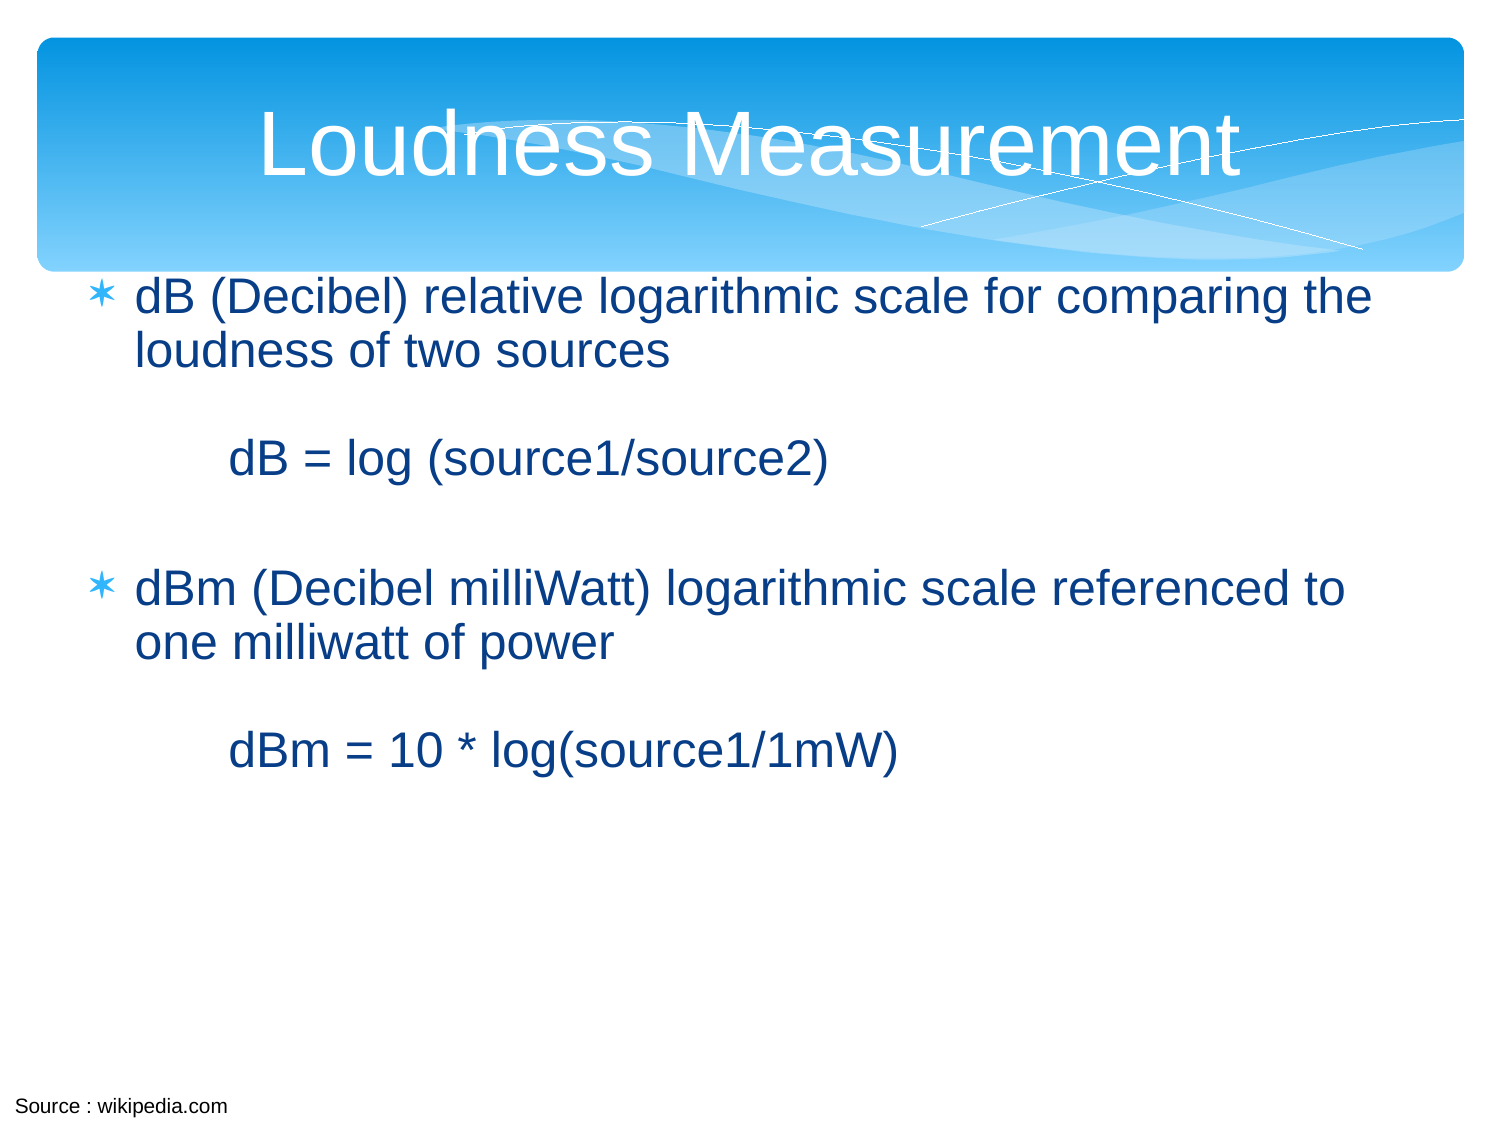

# Loudness Measurement
dB (Decibel) relative logarithmic scale for comparing the loudness of two sources
	dB = log (source1/source2)
dBm (Decibel milliWatt) logarithmic scale referenced to one milliwatt of power
	dBm = 10 * log(source1/1mW)
Source : wikipedia.com